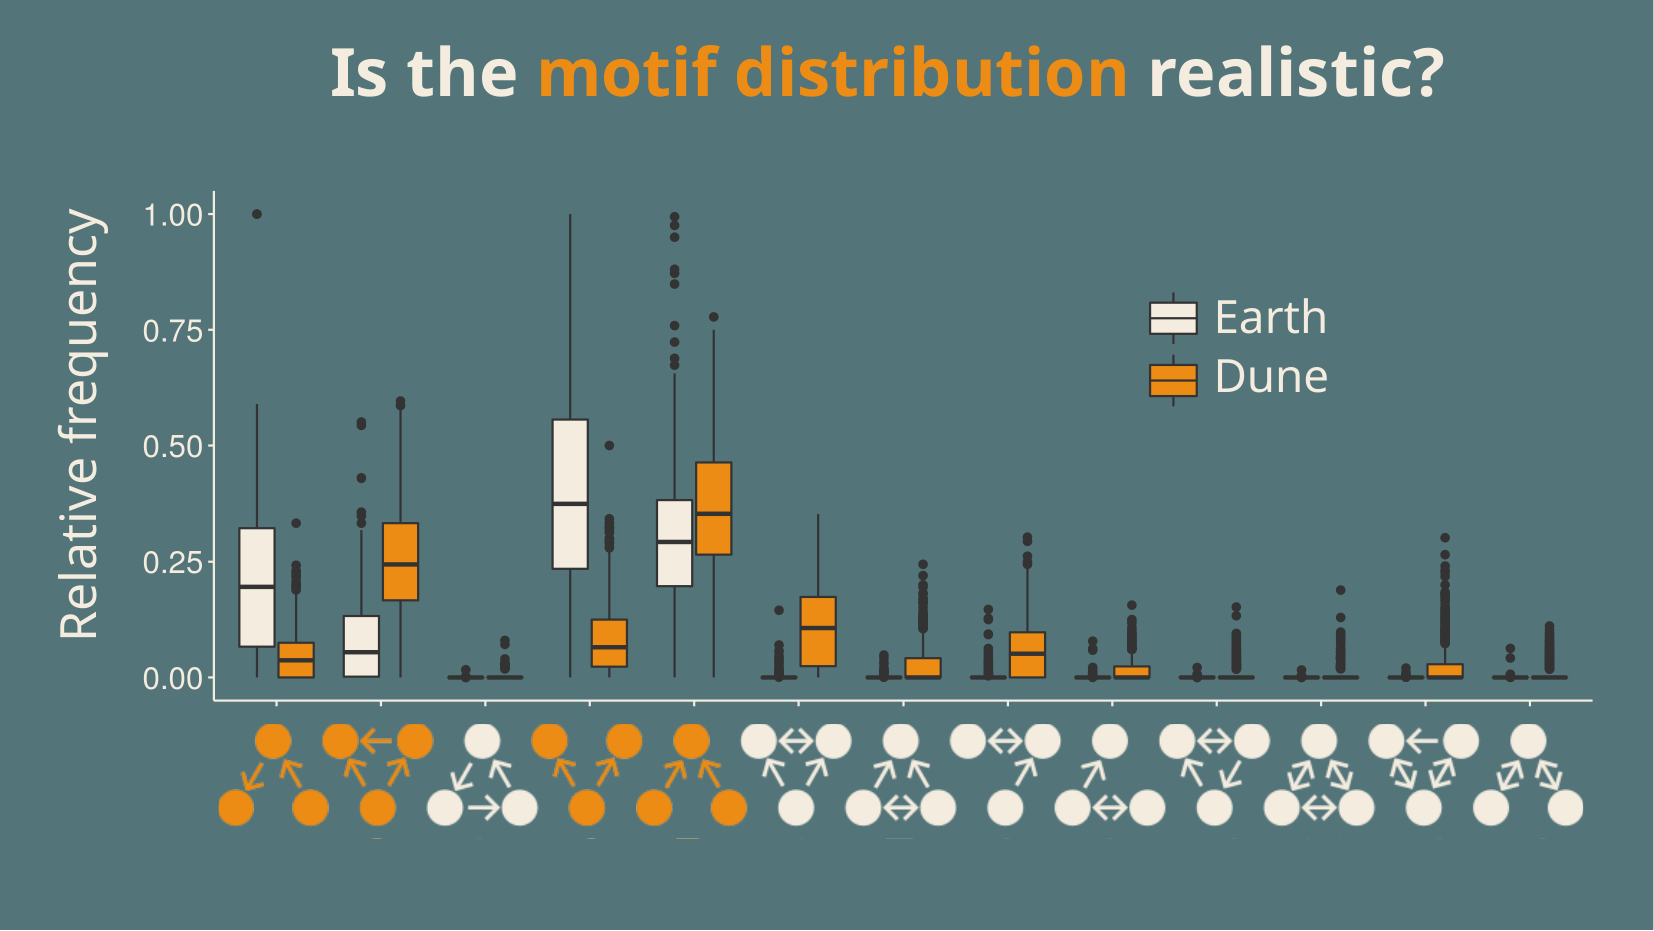

Is the motif distribution realistic?
Earth
Dune
Relative frequency